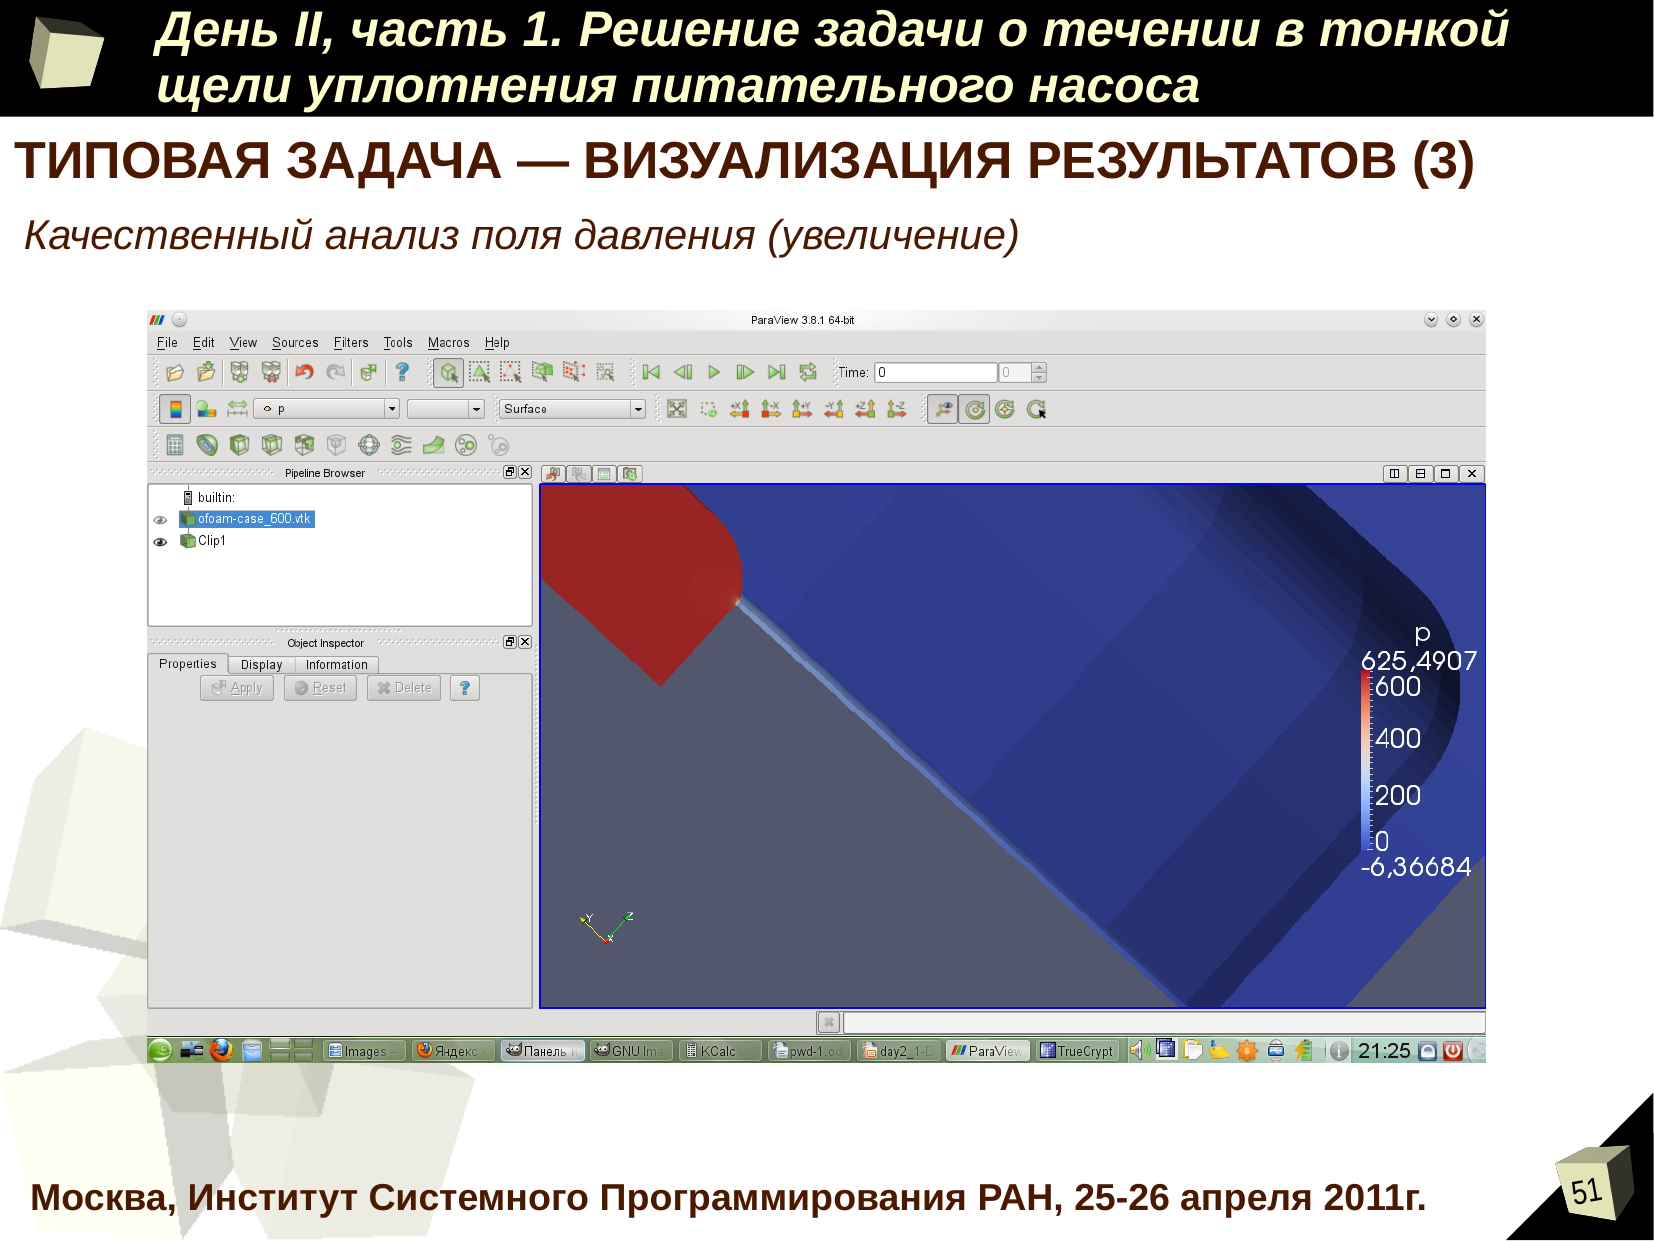

ТИПОВАЯ ЗАДАЧА — ВИЗУАЛИЗАЦИЯ РЕЗУЛЬТАТОВ (3)
Качественный анализ поля давления (увеличение)